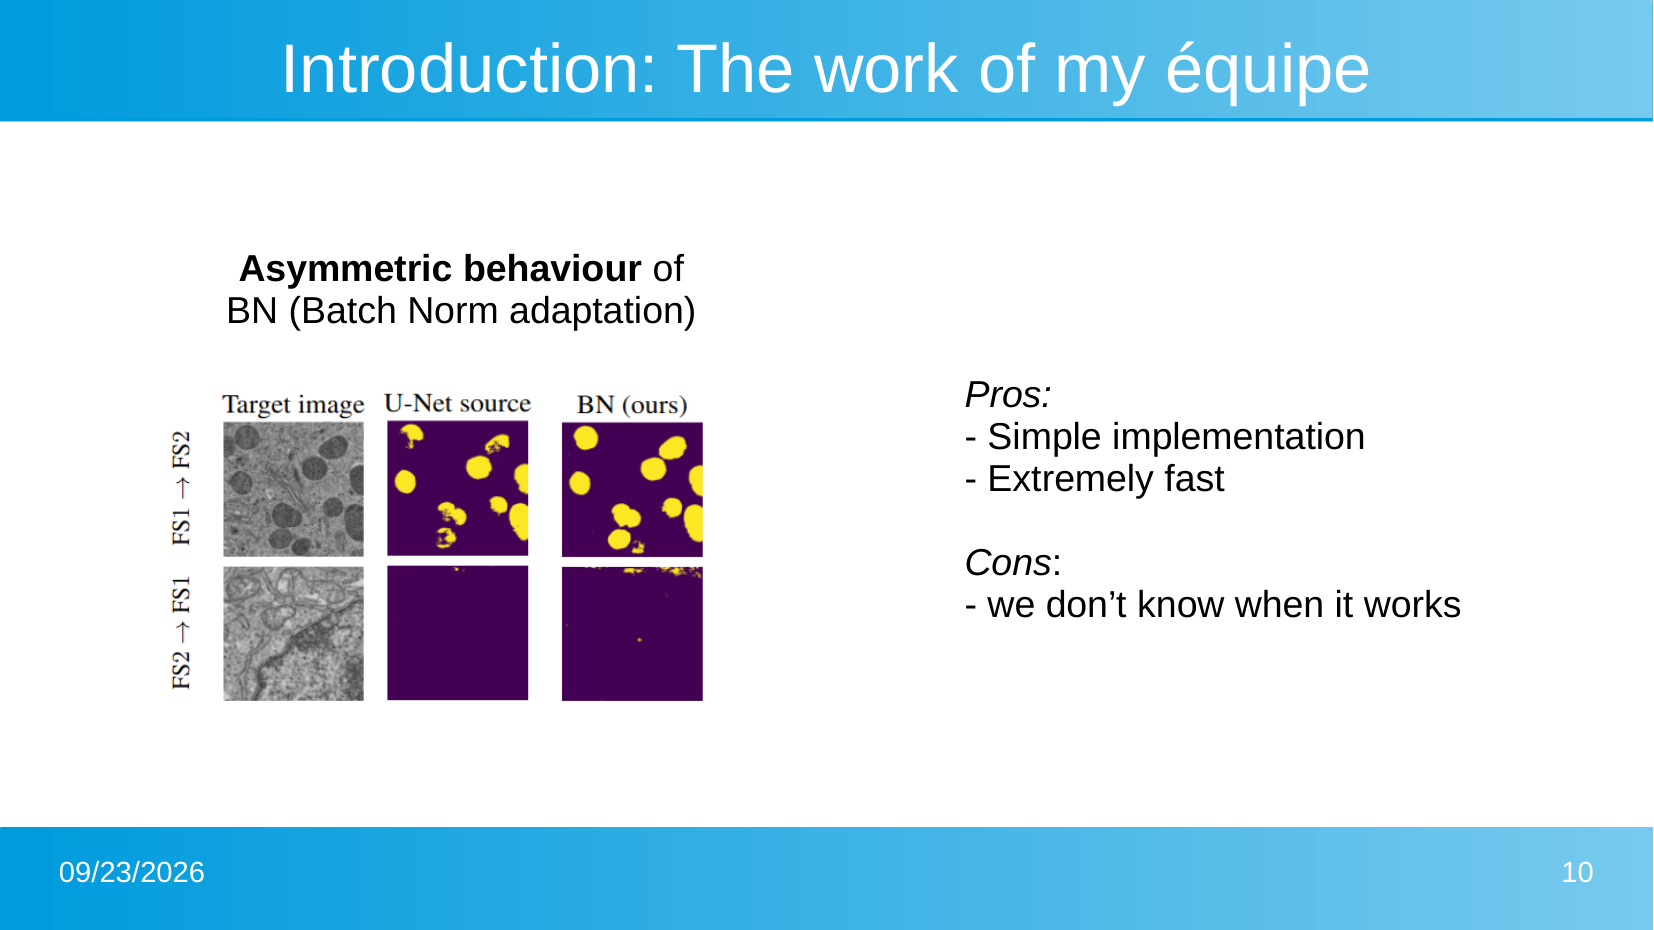

# Introduction: The work of my équipe
Asymmetric behaviour of BN (Batch Norm adaptation)
Pros:
- Simple implementation
- Extremely fast
Cons:
- we don’t know when it works
10